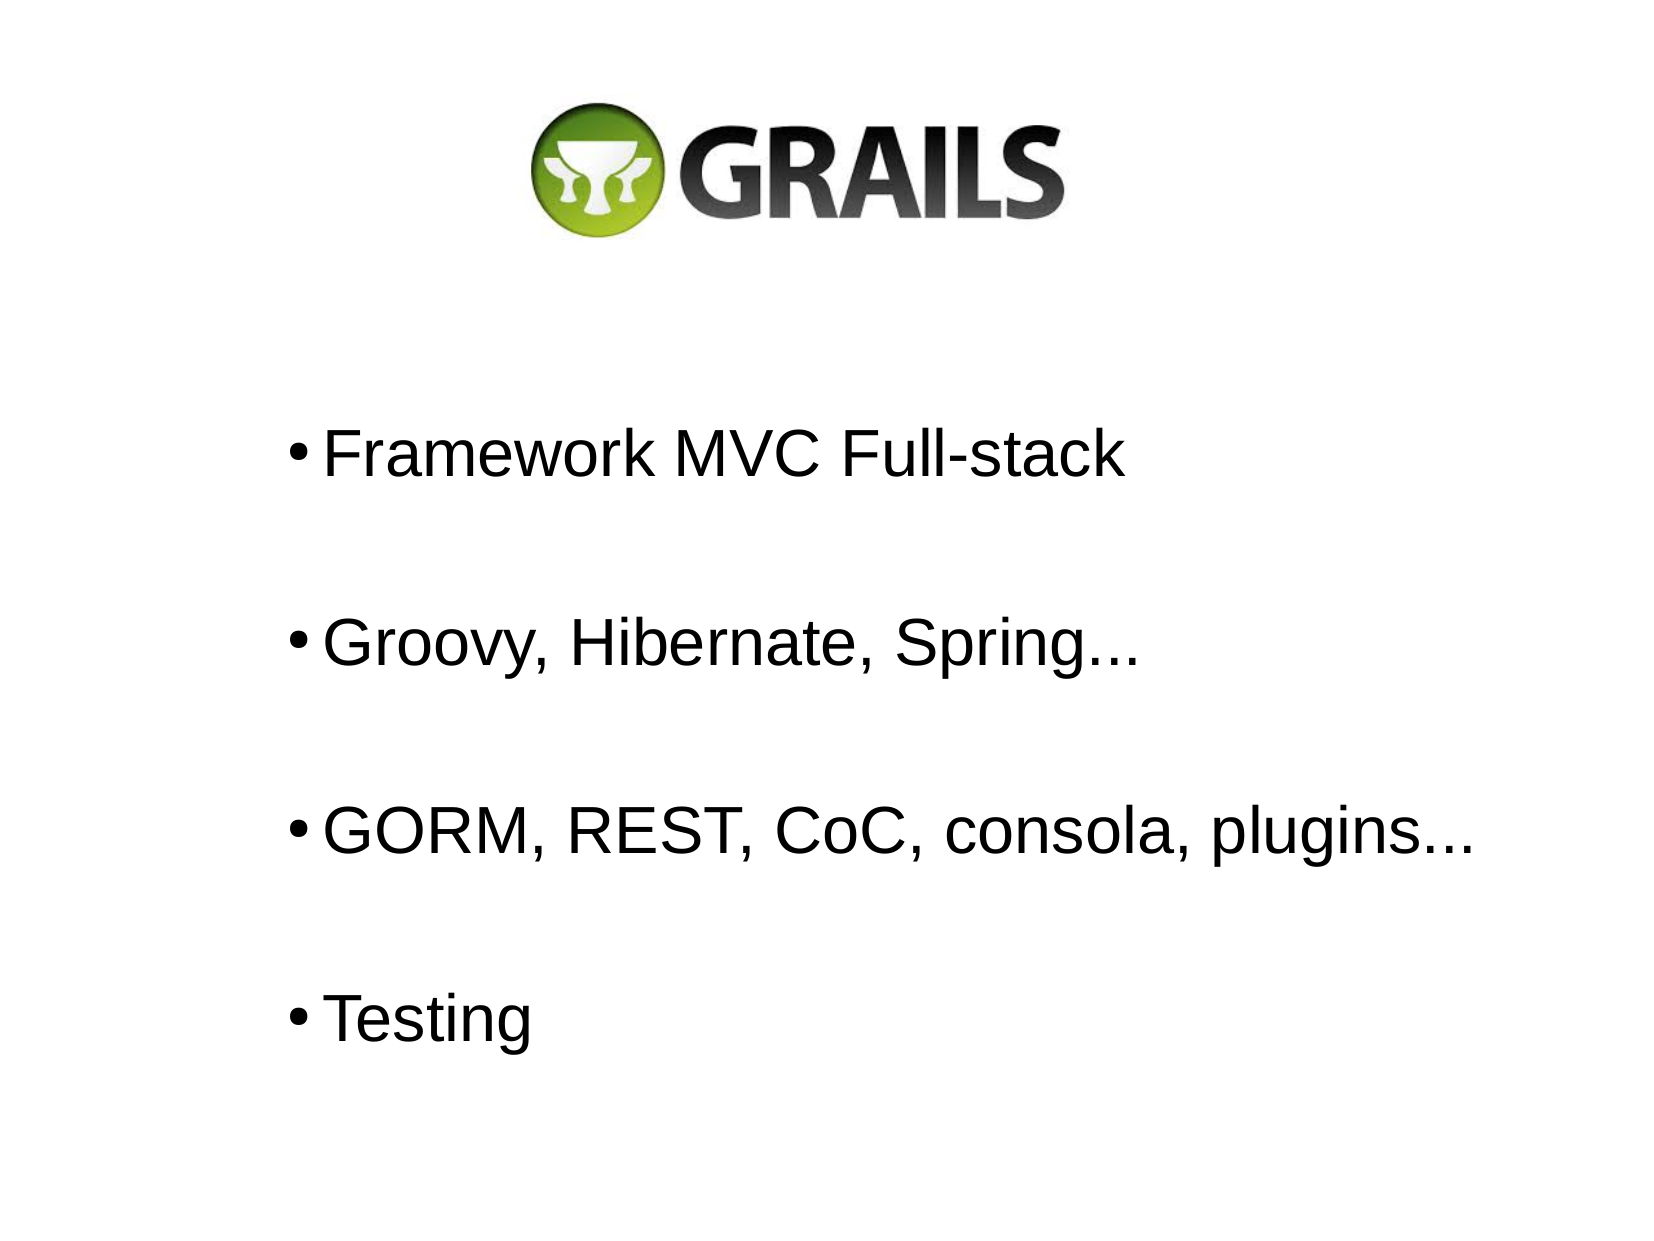

#
Framework MVC Full-stack
Groovy, Hibernate, Spring...
GORM, REST, CoC, consola, plugins...
Testing